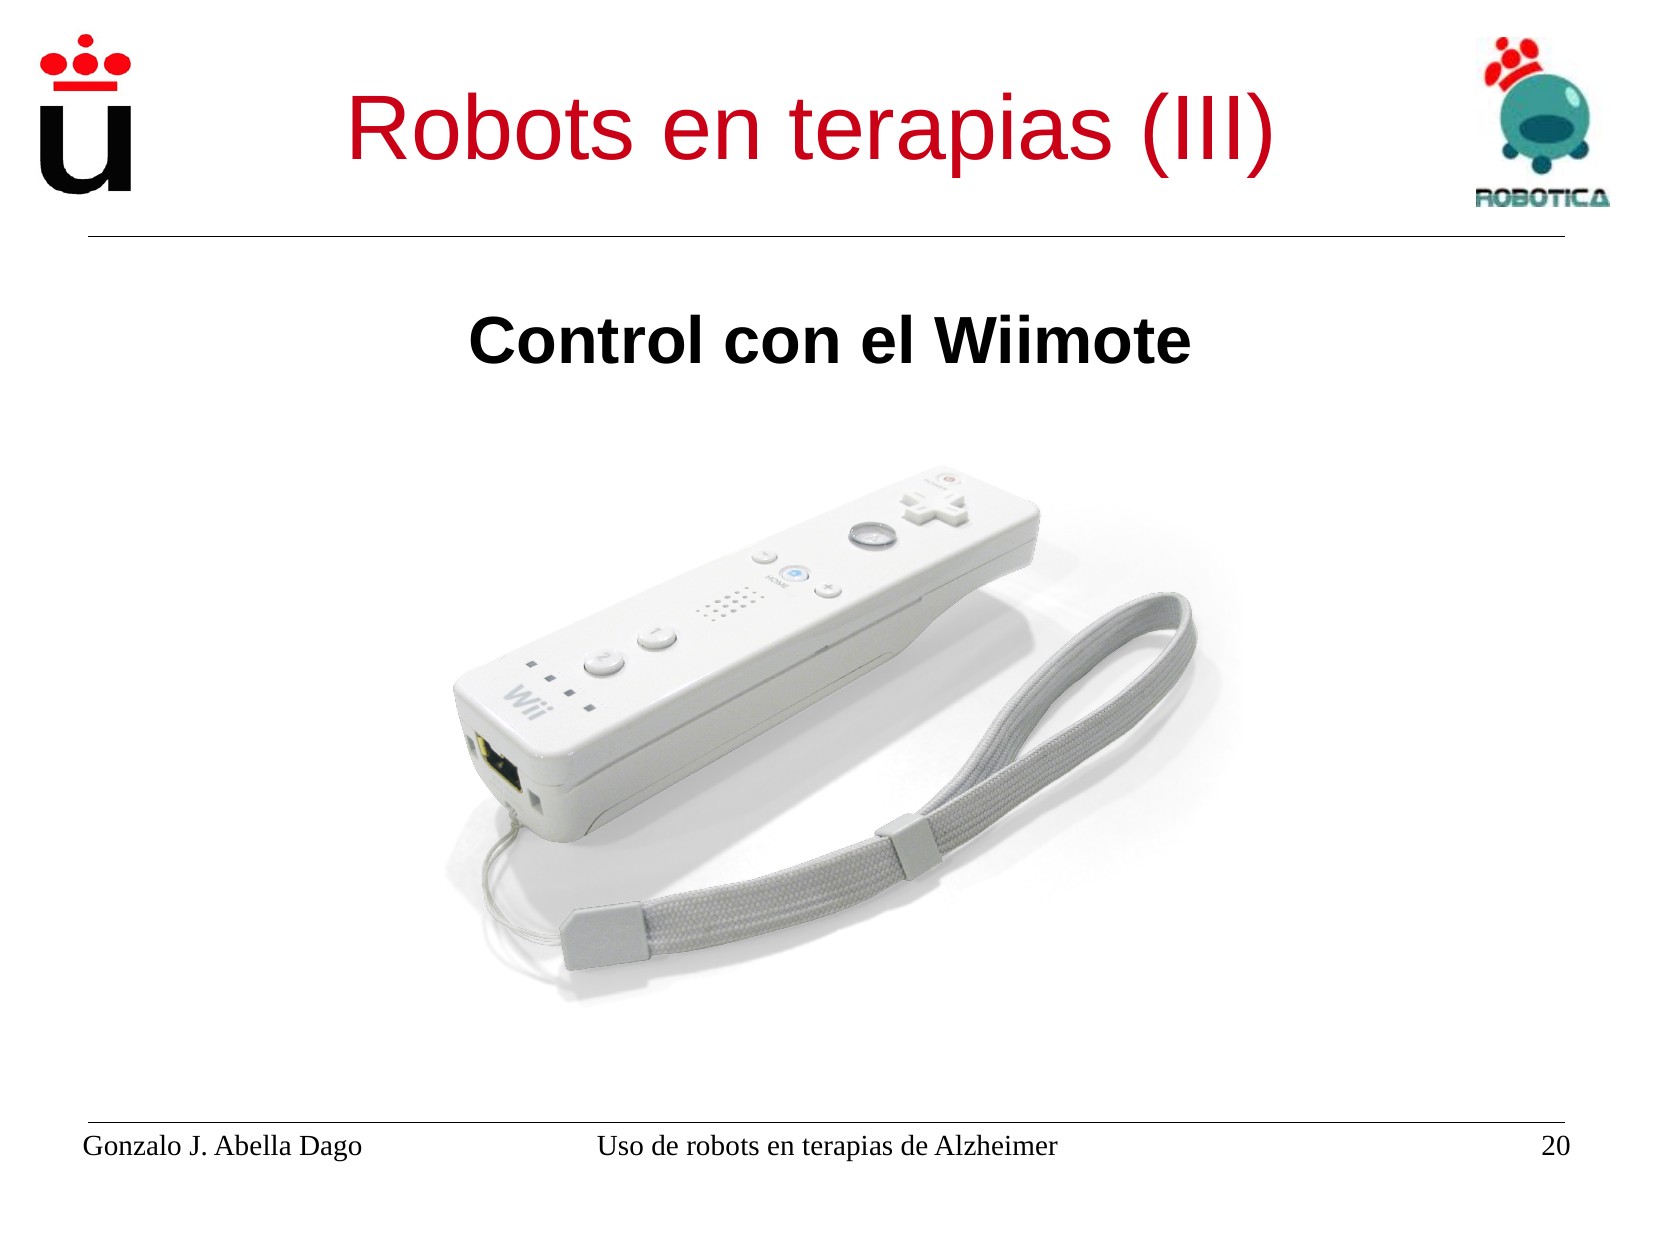

# Robots en terapias (III)
Control con el Wiimote
20